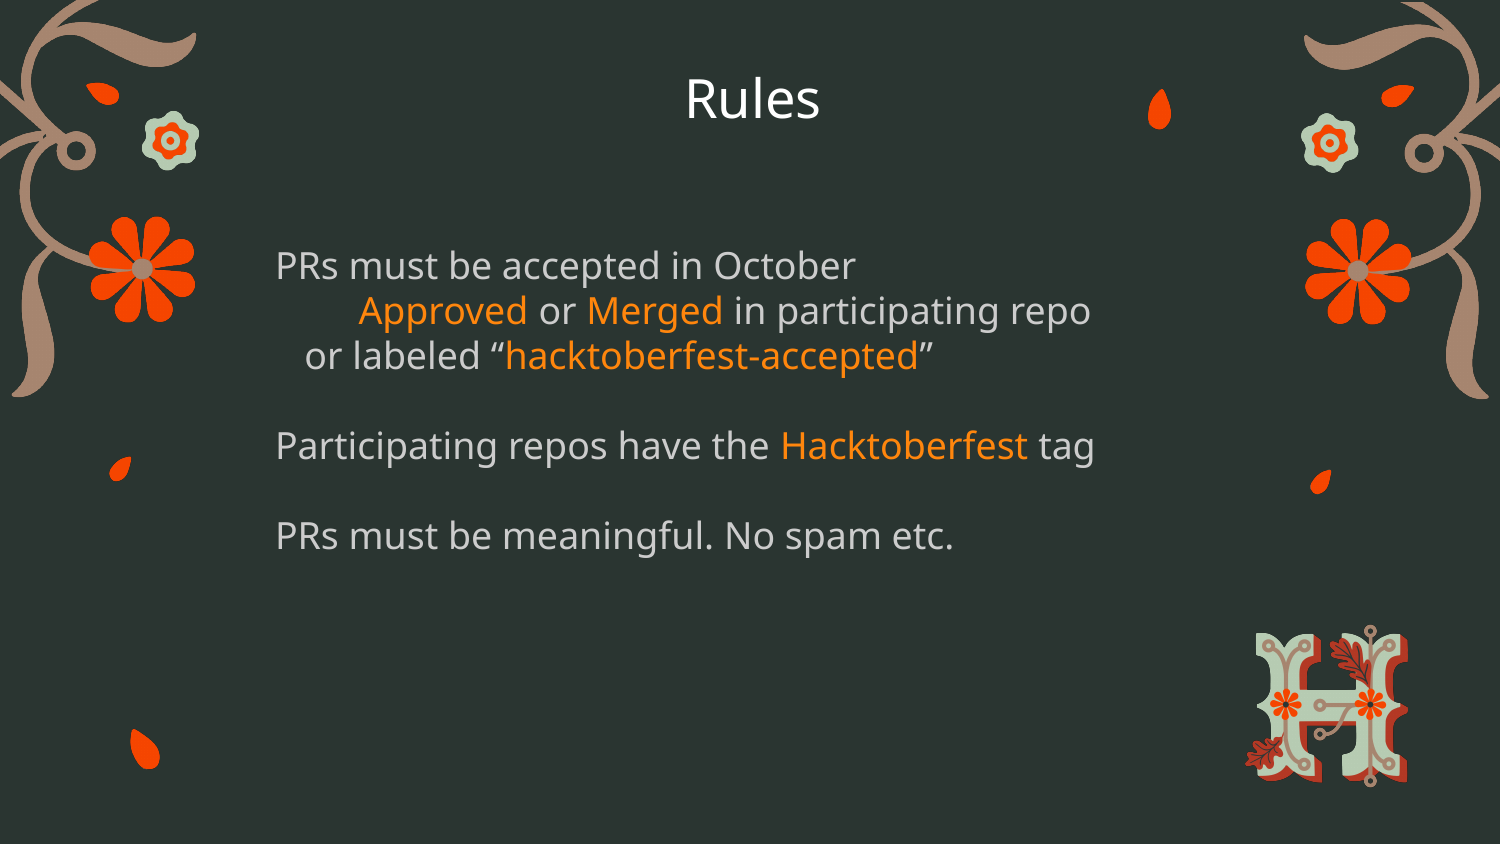

Rules
PRs must be accepted in October
	 Approved or Merged in participating repo
 or labeled “hacktoberfest-accepted”
Participating repos have the Hacktoberfest tag
PRs must be meaningful. No spam etc.